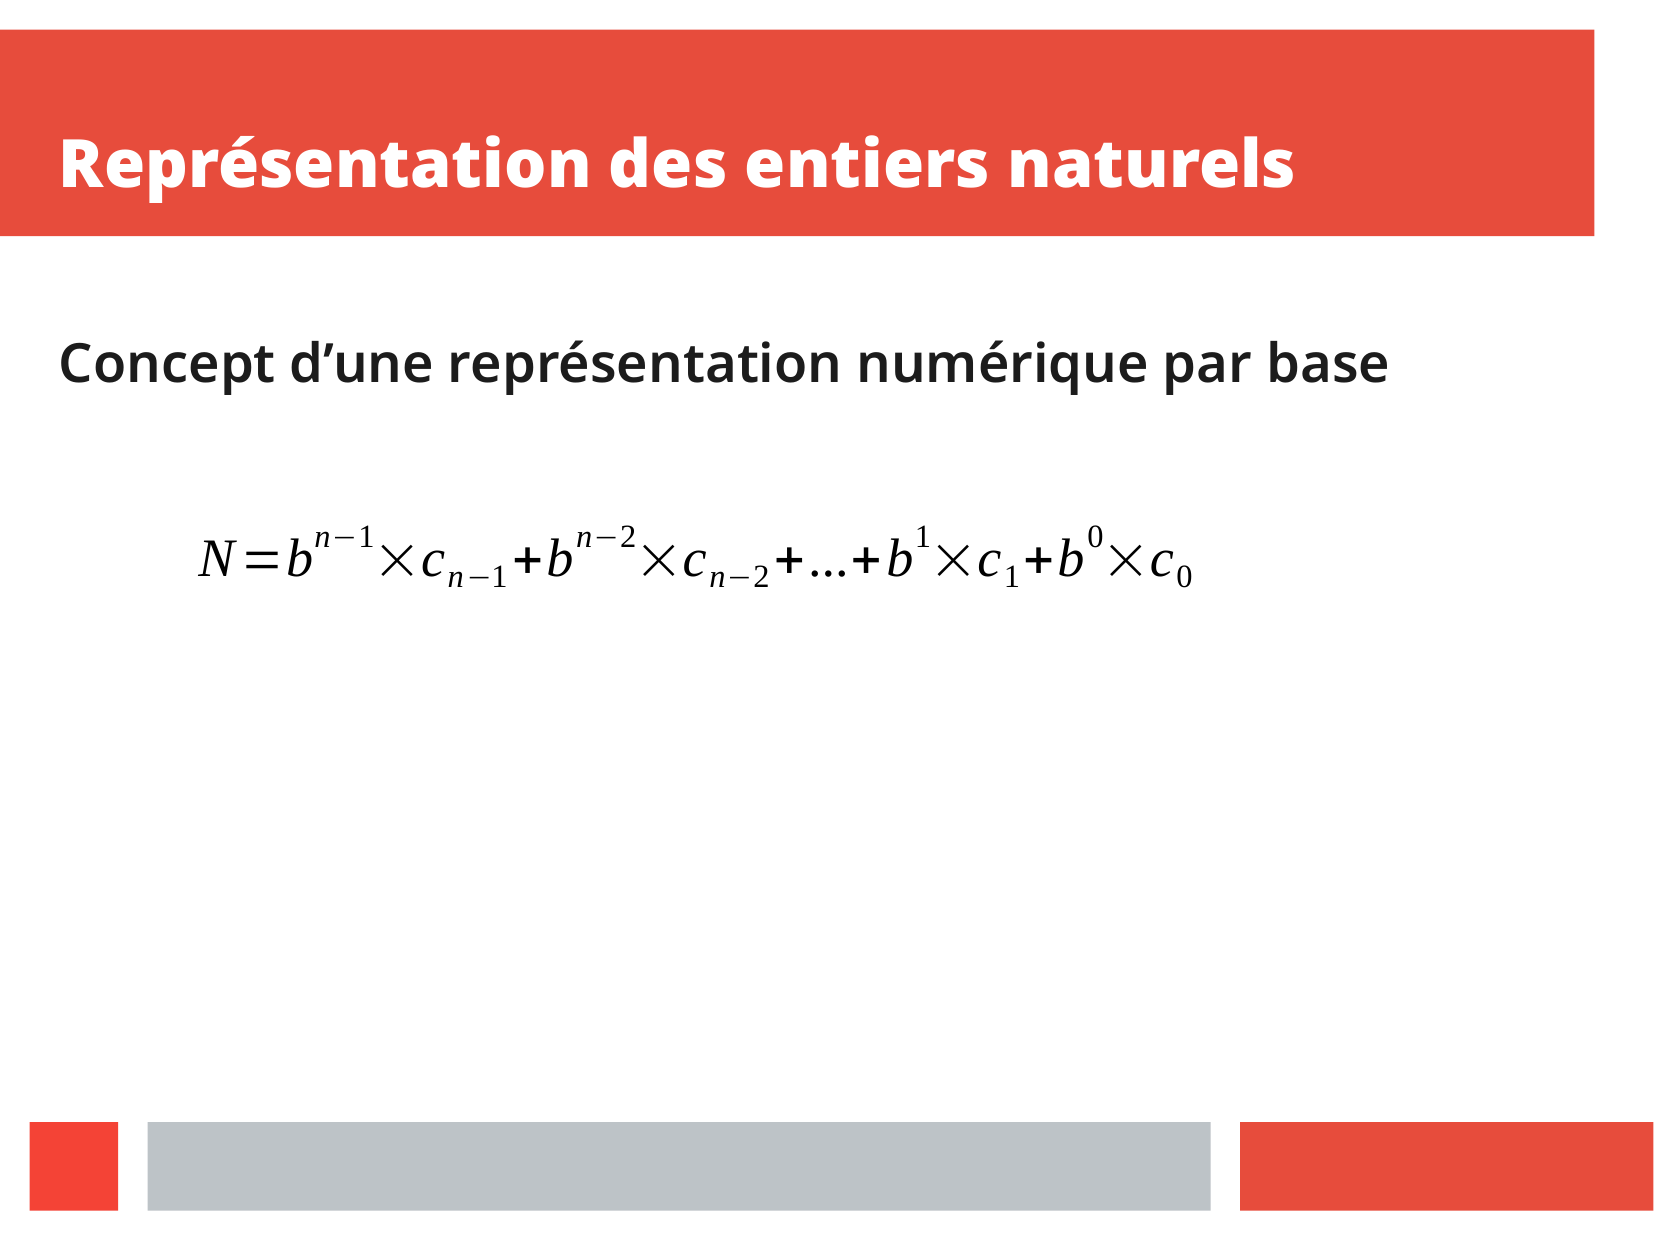

# Représentation des entiers naturels
Concept d’une représentation numérique par base